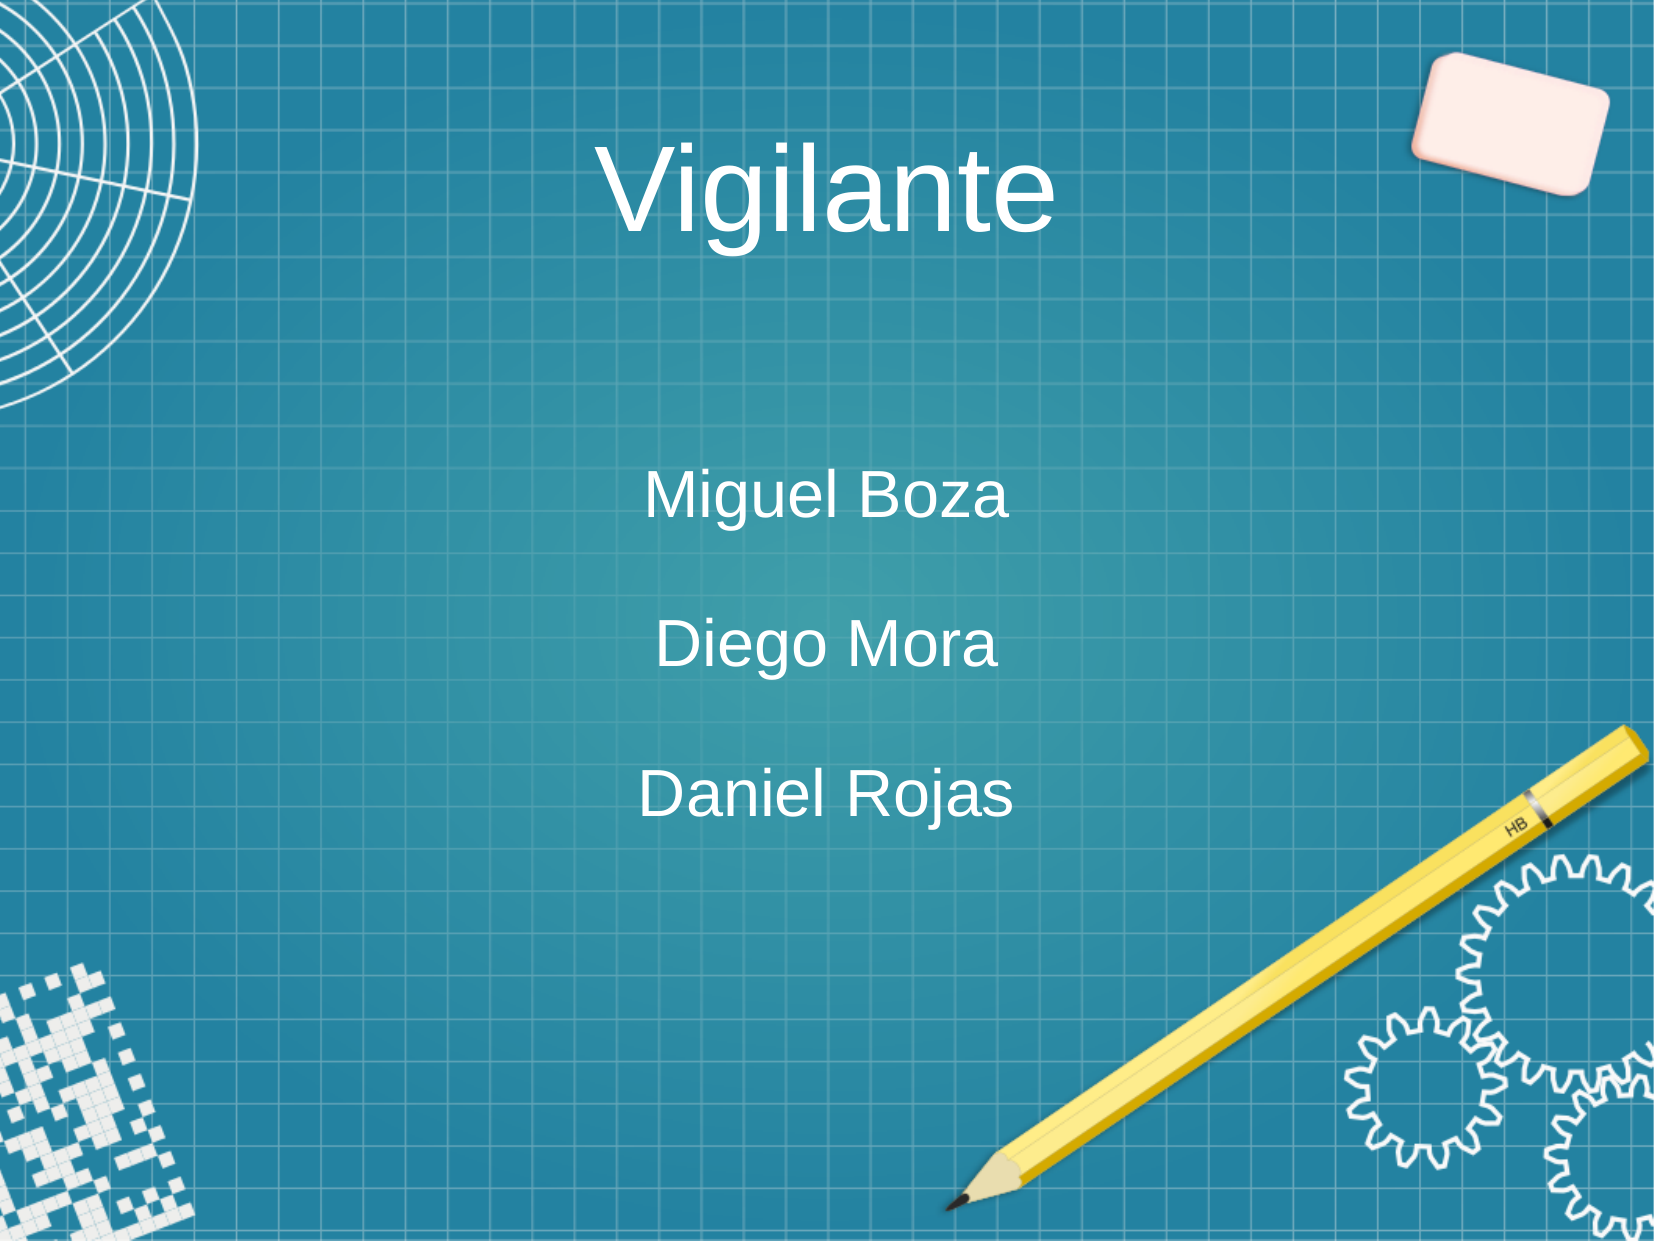

# Vigilante
Miguel Boza
Diego Mora
Daniel Rojas